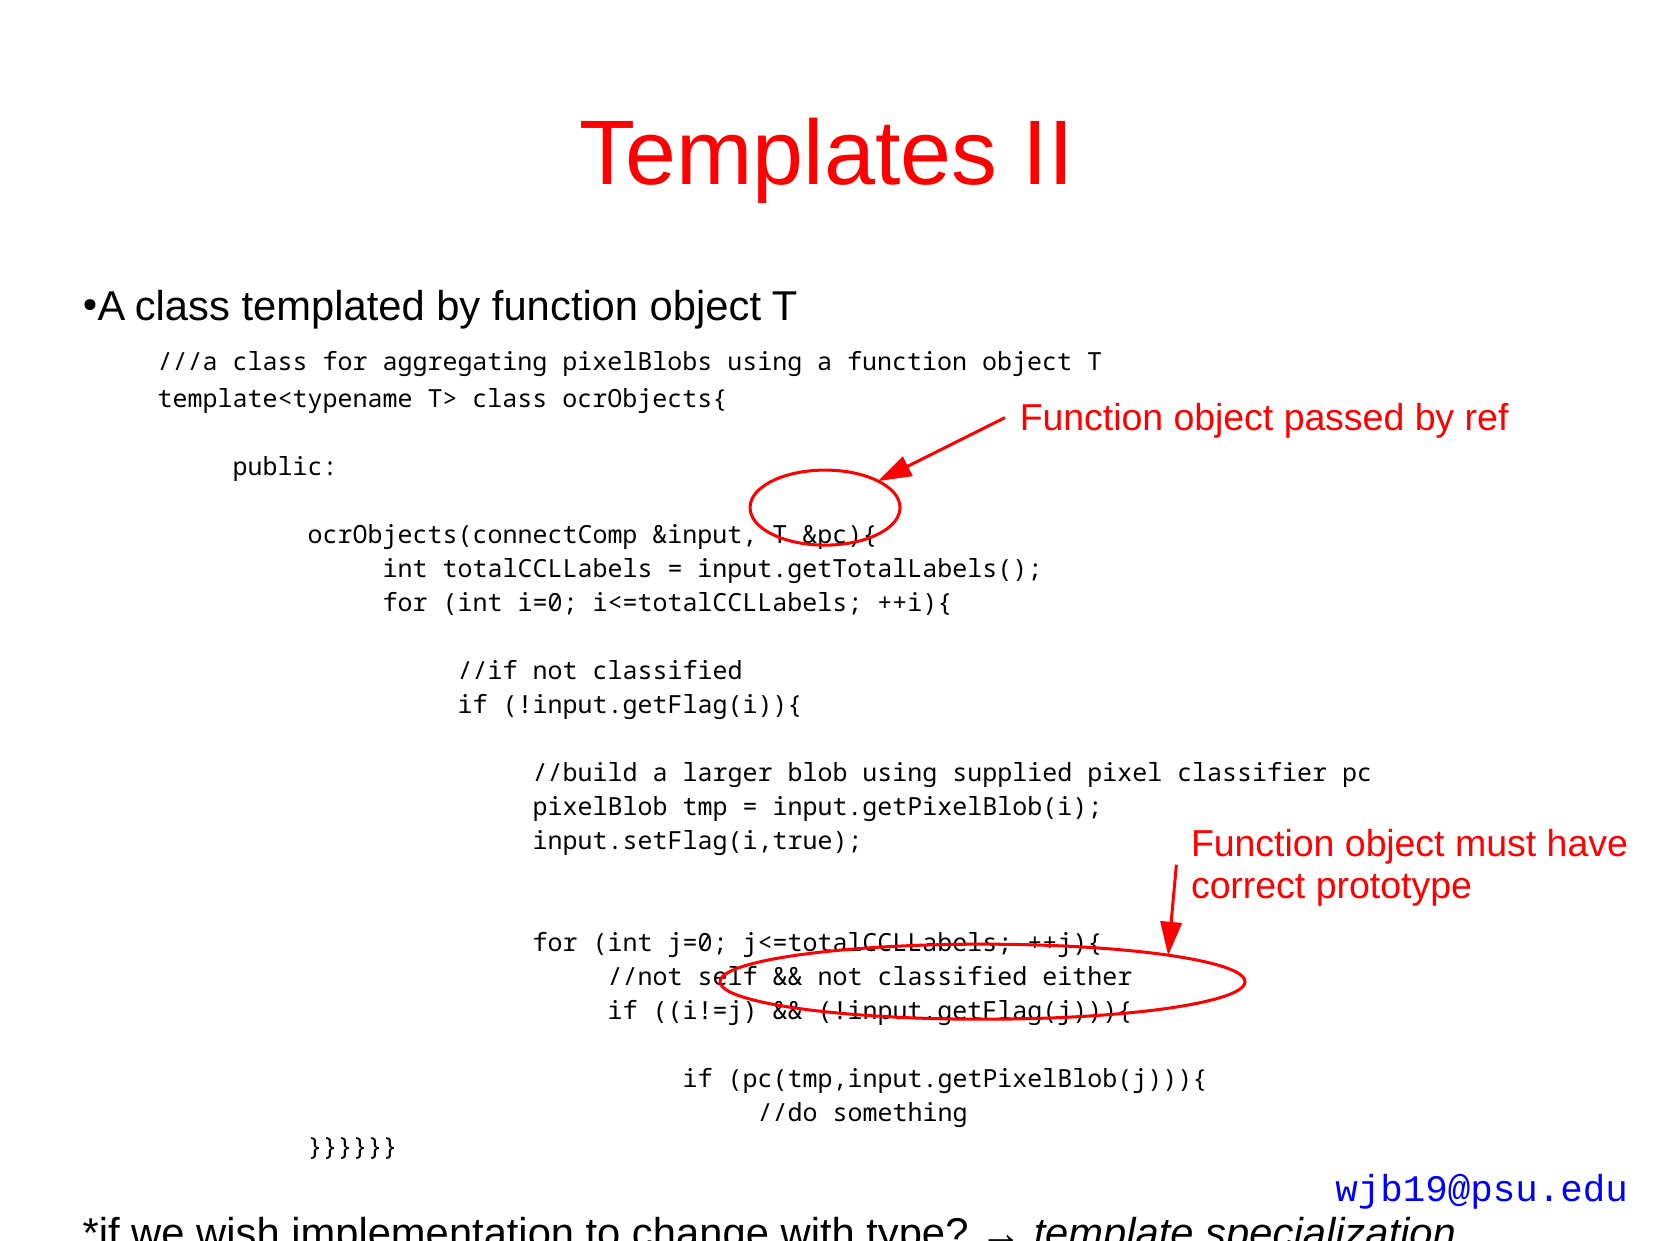

# Templates II
A class templated by function object T
	///a class for aggregating pixelBlobs using a function object T
	template<typename T> class ocrObjects{
		public:
			ocrObjects(connectComp &input, T &pc){
				int totalCCLLabels = input.getTotalLabels();
				for (int i=0; i<=totalCCLLabels; ++i){
					//if not classified
					if (!input.getFlag(i)){
						//build a larger blob using supplied pixel classifier pc
						pixelBlob tmp = input.getPixelBlob(i);
						input.setFlag(i,true);
						for (int j=0; j<=totalCCLLabels; ++j){
							//not self && not classified either
							if ((i!=j) && (!input.getFlag(j))){
								if (pc(tmp,input.getPixelBlob(j))){
									//do something
			}}}}}}
*if we wish implementation to change with type? → template specialization
Function object passed by ref
Function object must have correct prototype
wjb19@psu.edu